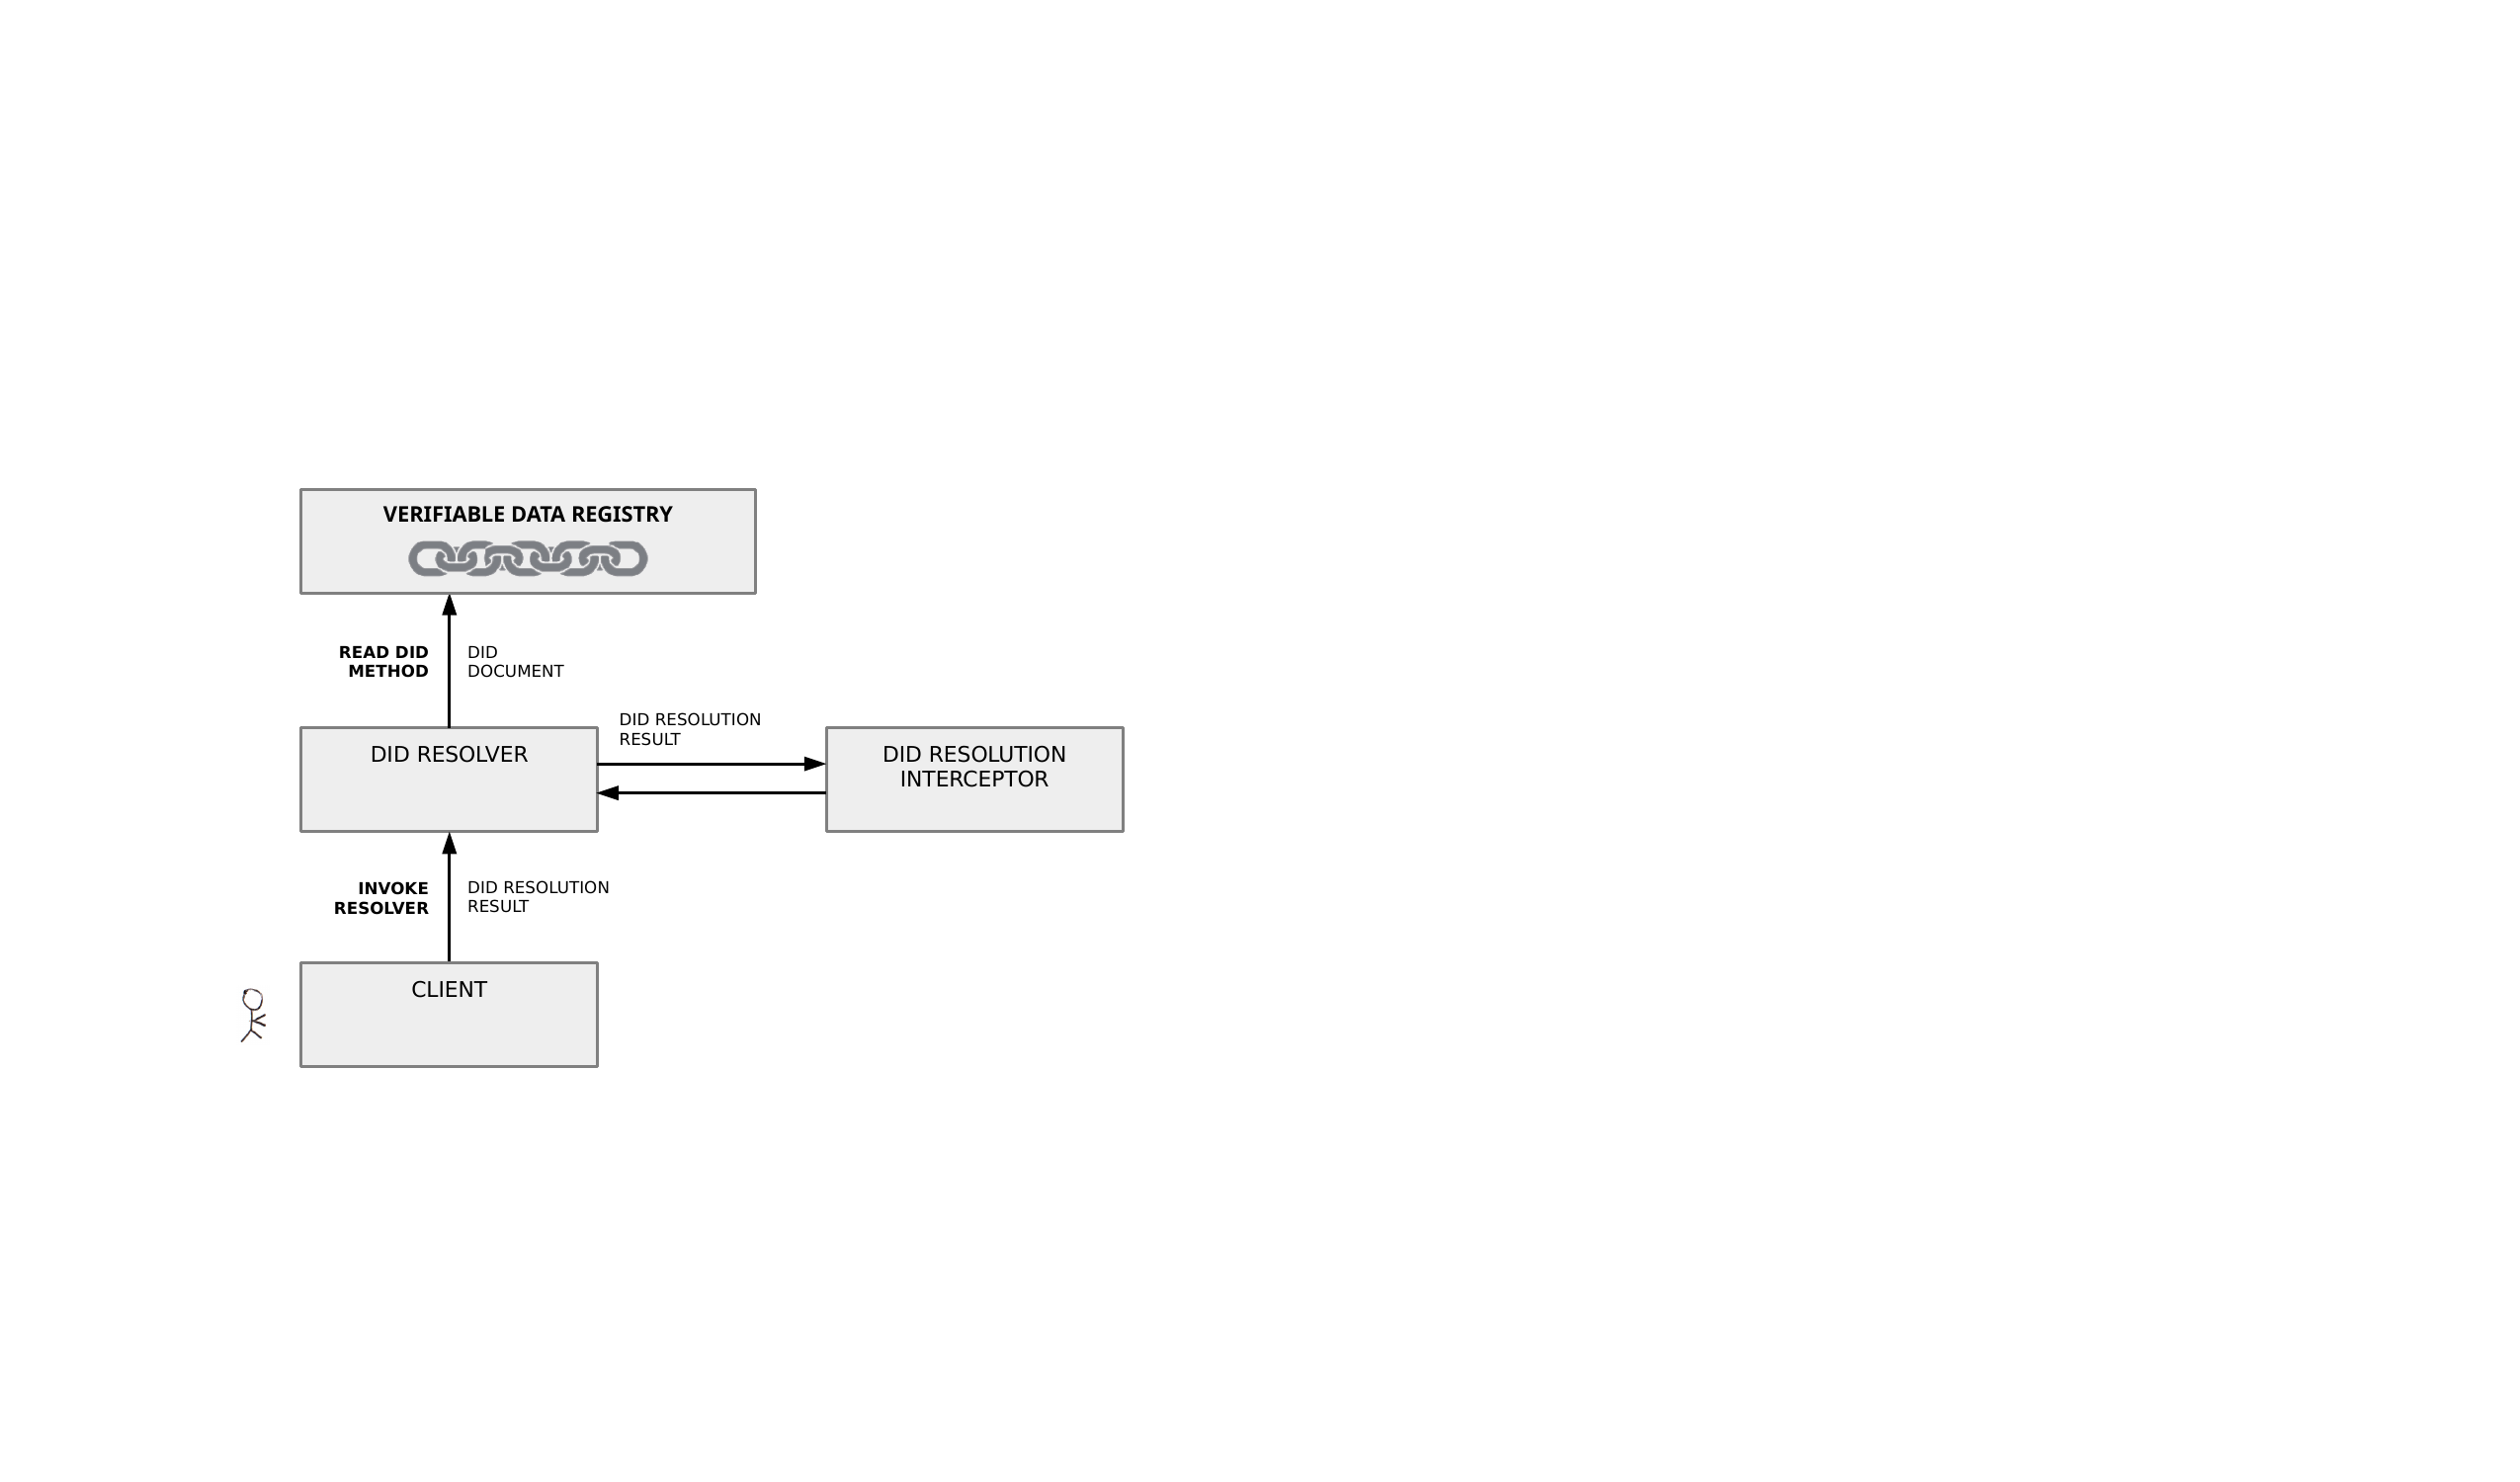

VERIFIABLE DATA REGISTRY
READ DID
METHOD
DID
DOCUMENT
DID RESOLUTION
RESULT
DID RESOLVER
DID RESOLUTION
INTERCEPTOR
DID RESOLUTION
RESULT
INVOKE
RESOLVER
CLIENT